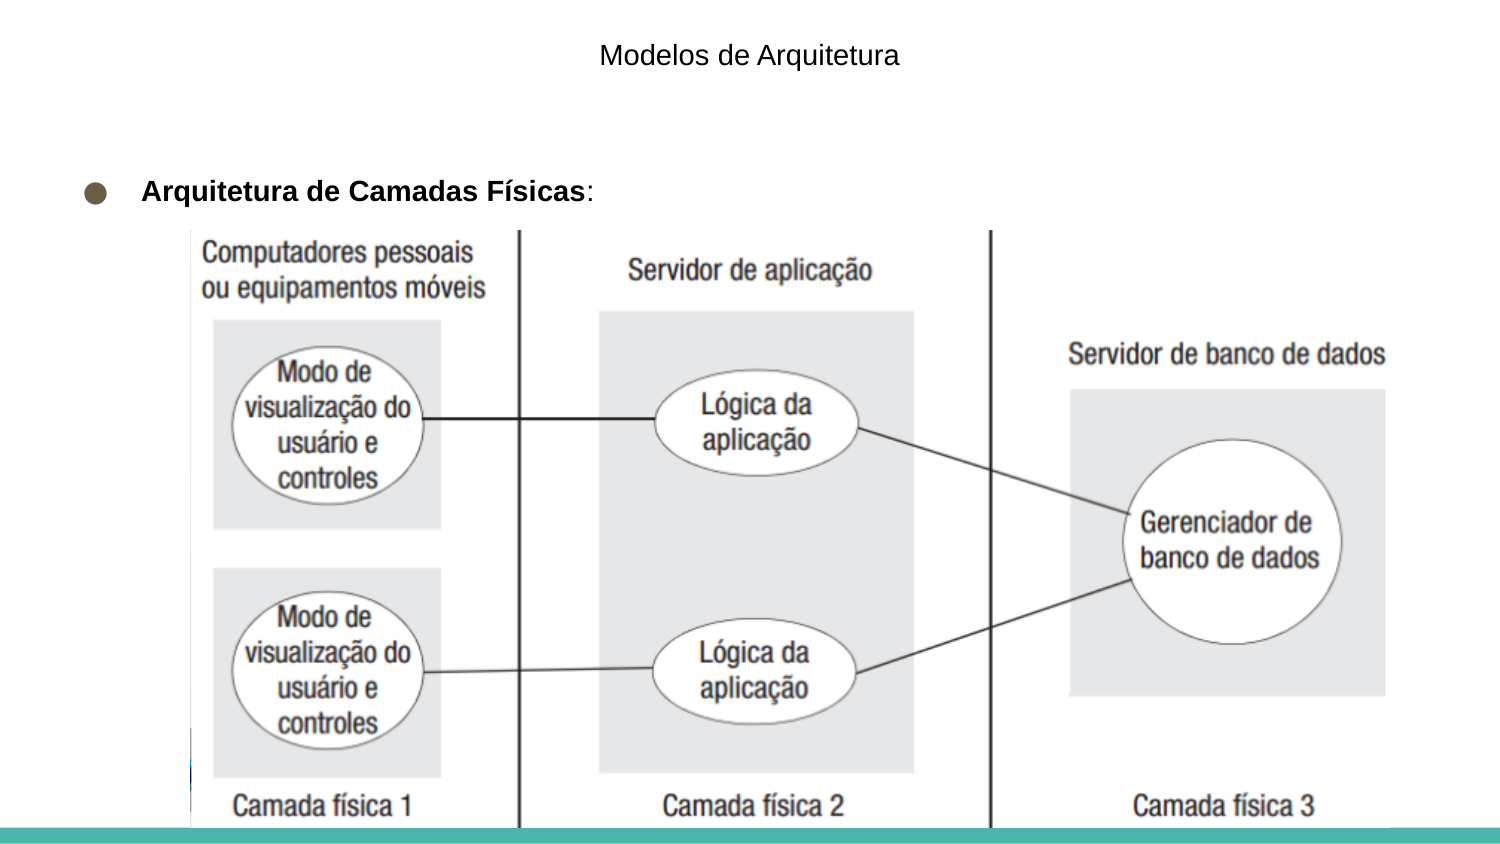

# Modelos de Arquitetura
Arquitetura de Camadas Físicas: